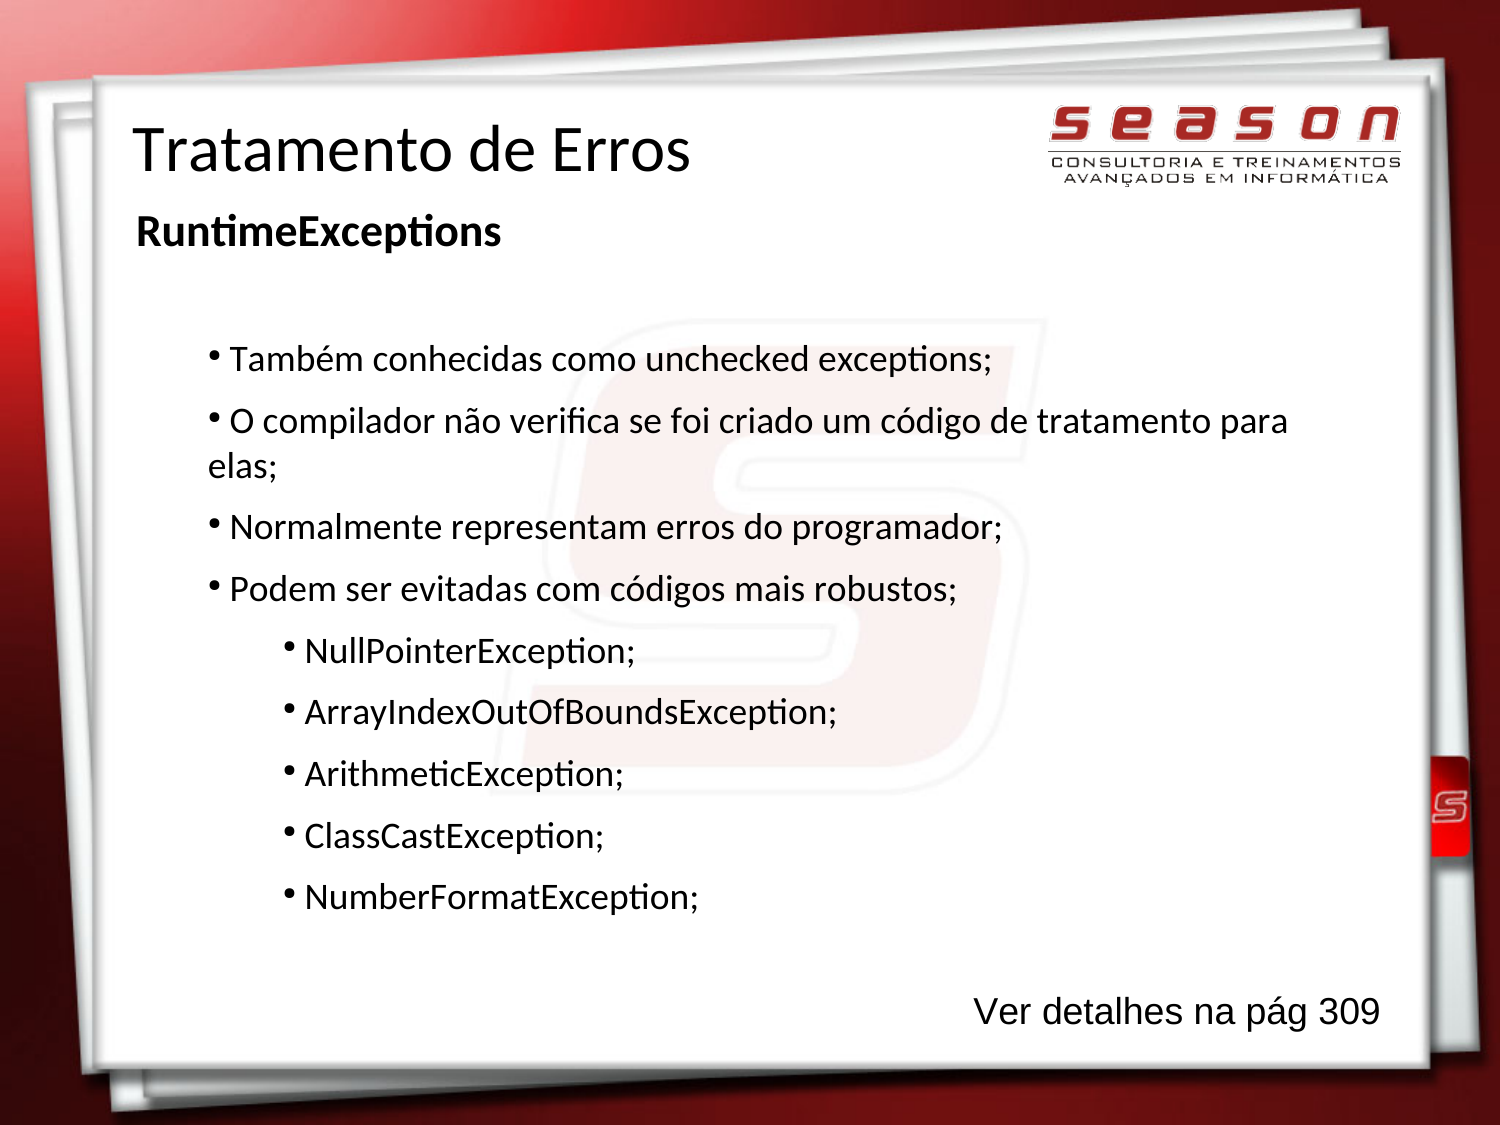

# Tratamento de Erros
RuntimeExceptions
 Também conhecidas como unchecked exceptions;
 O compilador não verifica se foi criado um código de tratamento para elas;
 Normalmente representam erros do programador;
 Podem ser evitadas com códigos mais robustos;
 NullPointerException;
 ArrayIndexOutOfBoundsException;
 ArithmeticException;
 ClassCastException;
 NumberFormatException;
Ver detalhes na pág 309